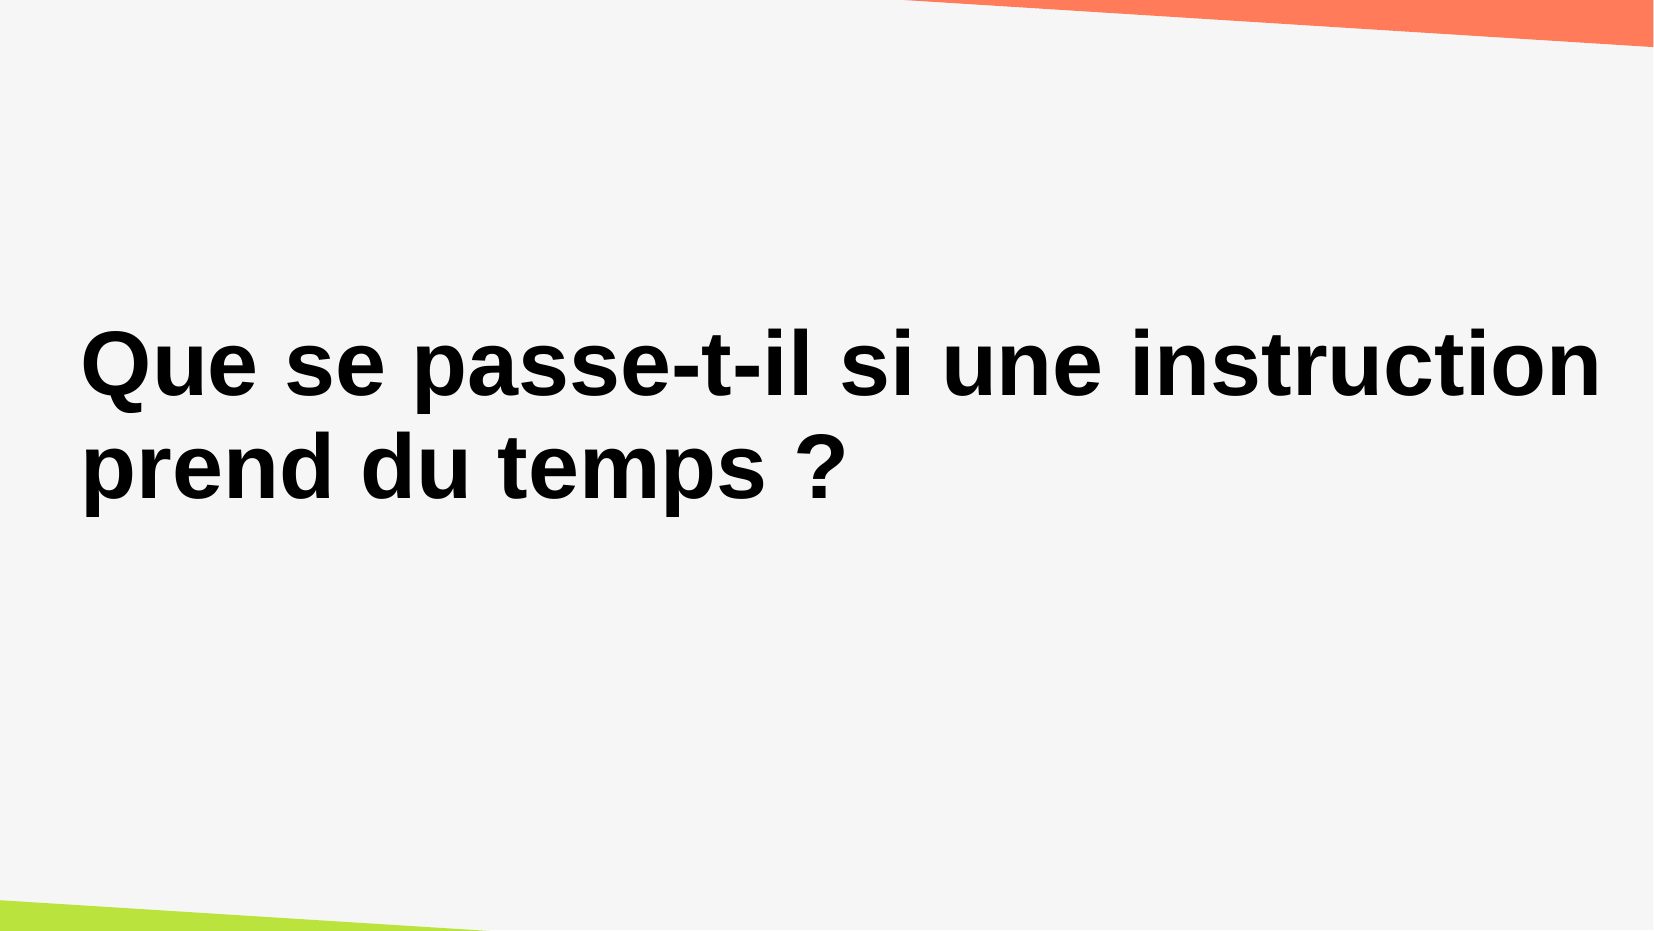

# Que se passe-t-il si une instruction prend du temps ?